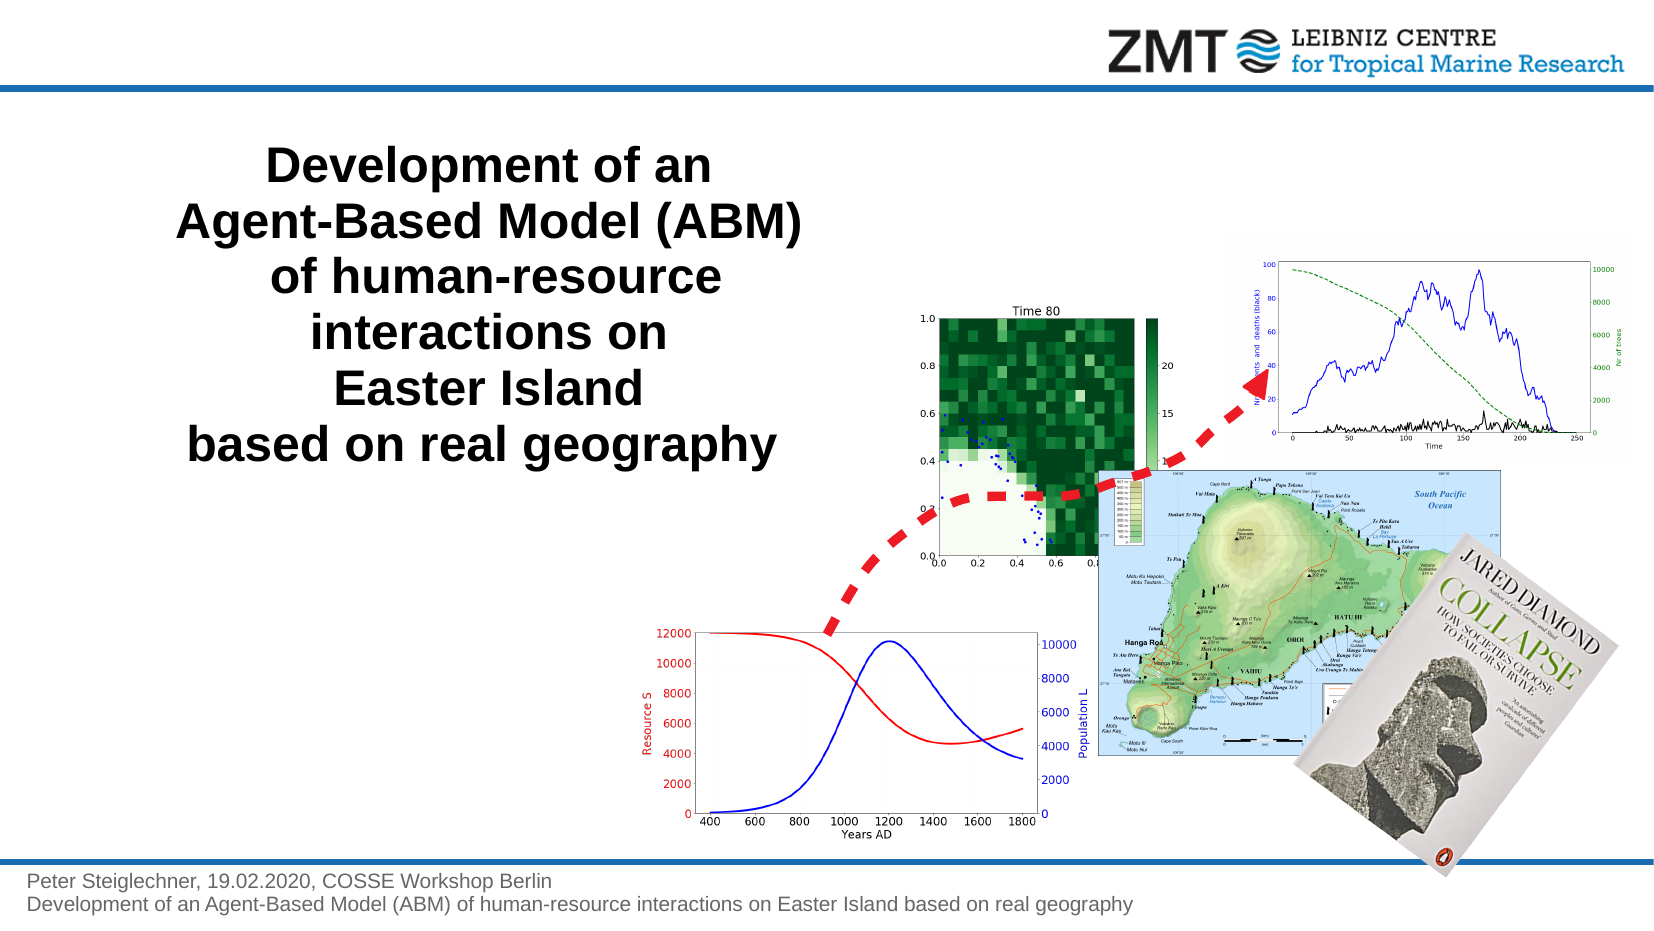

Development of an
Agent-Based Model (ABM)
of human-resource
interactions on
Easter Island
based on real geography